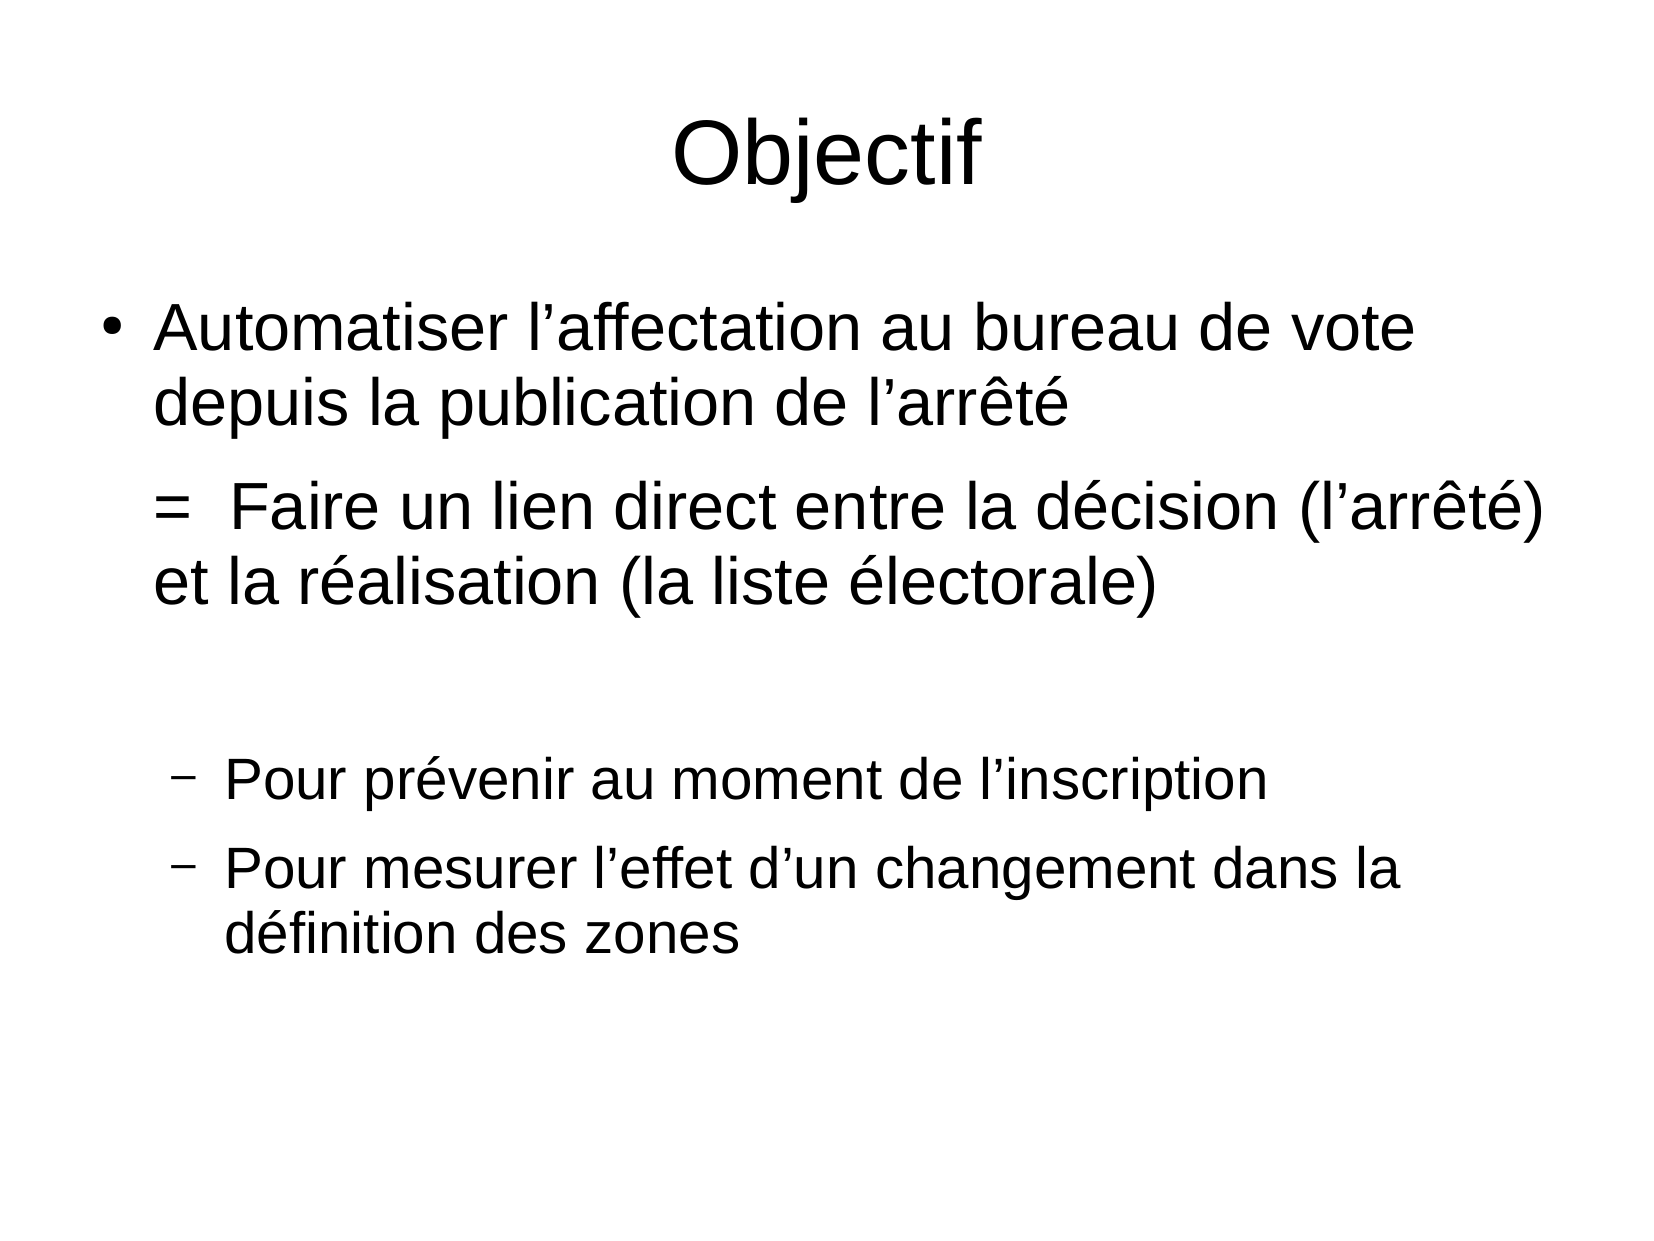

# Objectif
Automatiser l’affectation au bureau de vote depuis la publication de l’arrêté
= Faire un lien direct entre la décision (l’arrêté) et la réalisation (la liste électorale)
Pour prévenir au moment de l’inscription
Pour mesurer l’effet d’un changement dans la définition des zones